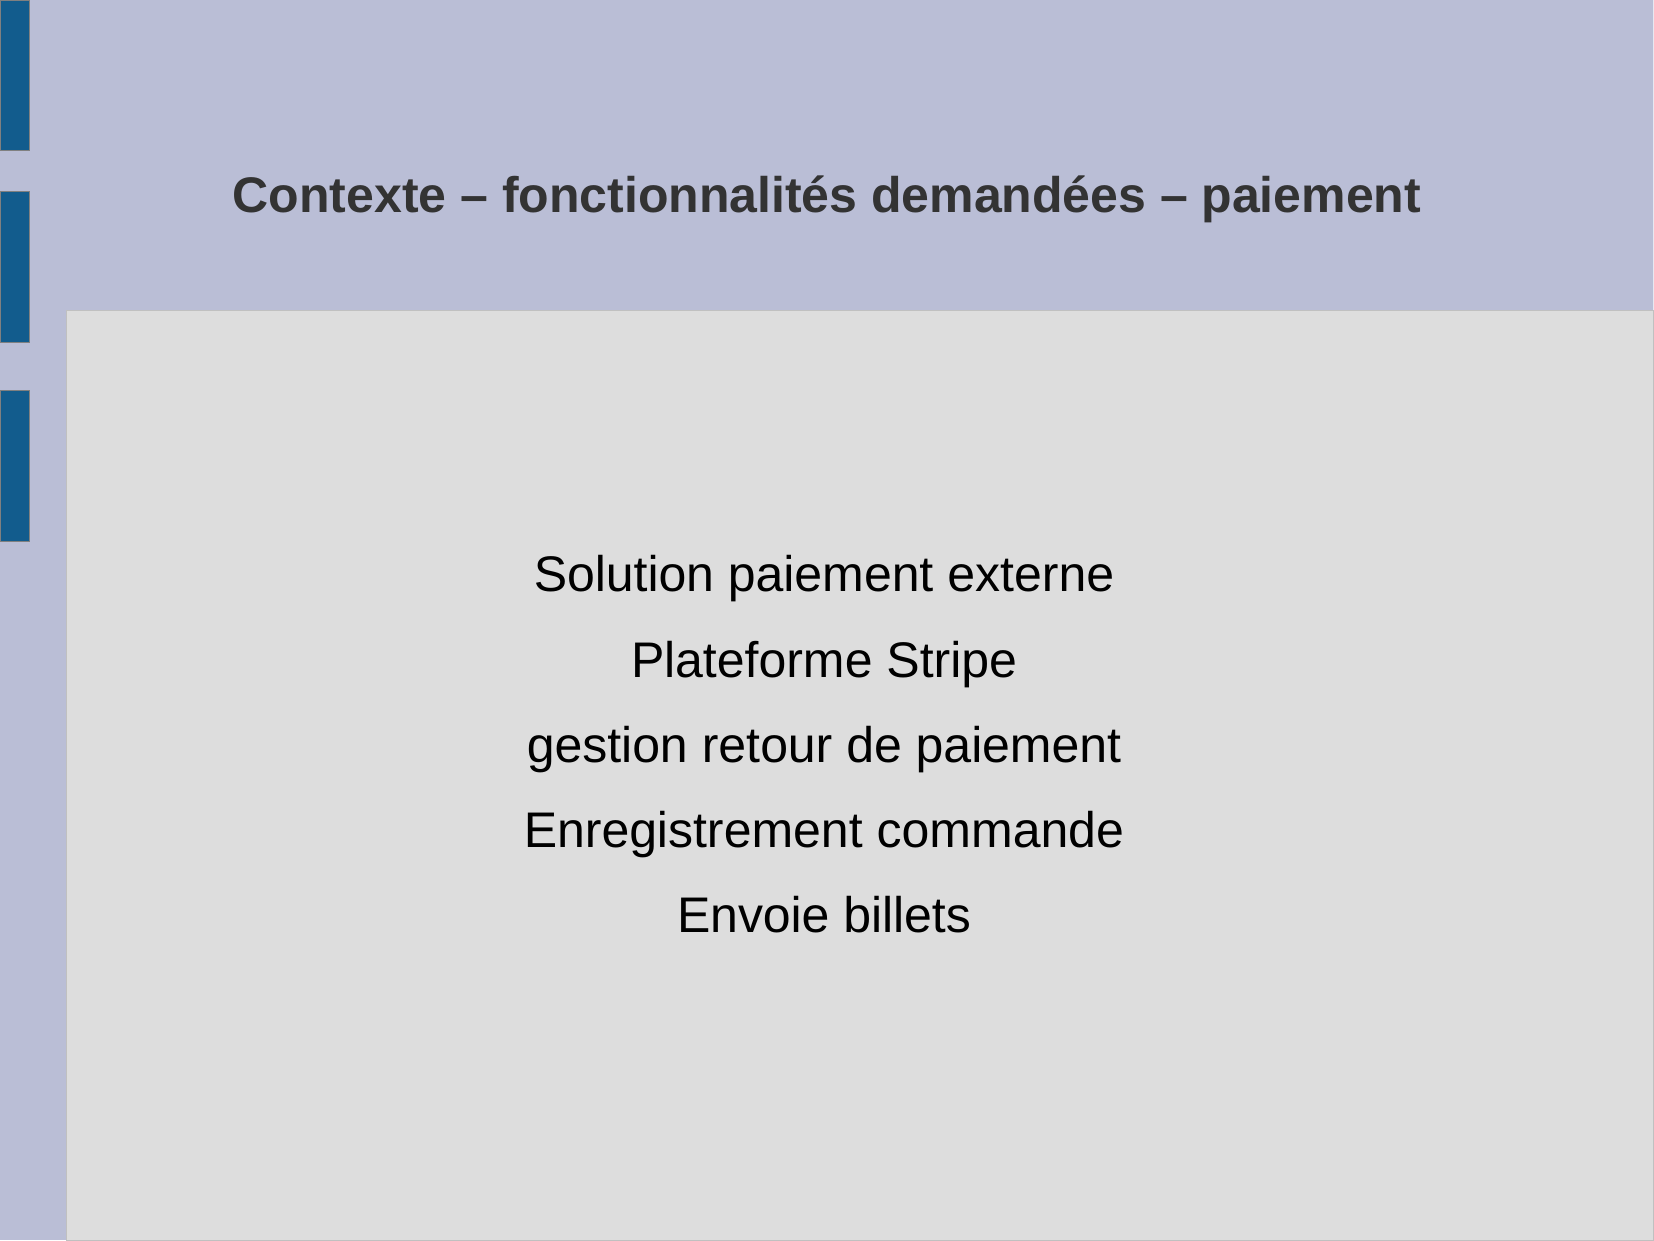

# Contexte – fonctionnalités demandées – paiement
Solution paiement externe
Plateforme Stripe
gestion retour de paiement
Enregistrement commande
Envoie billets